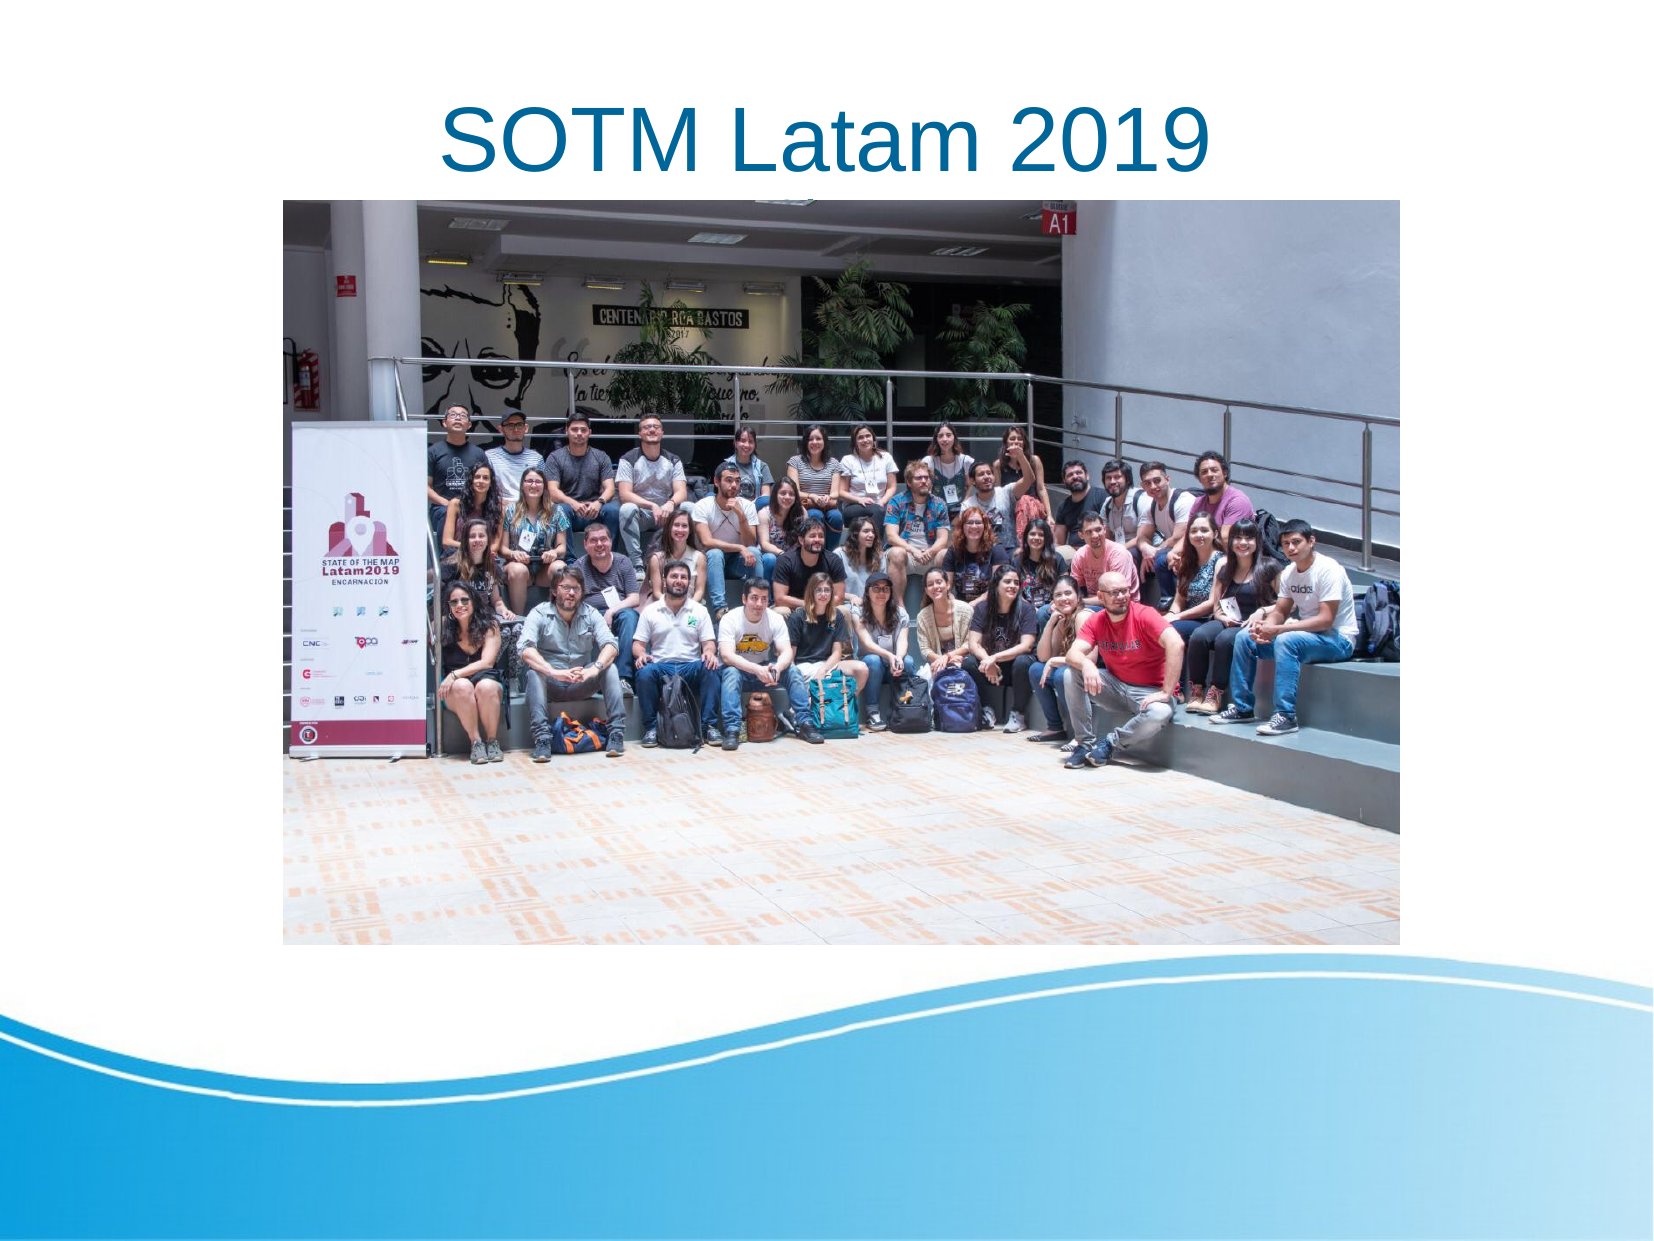

# SOTM Latam 2019 Encarnación - Paraguay